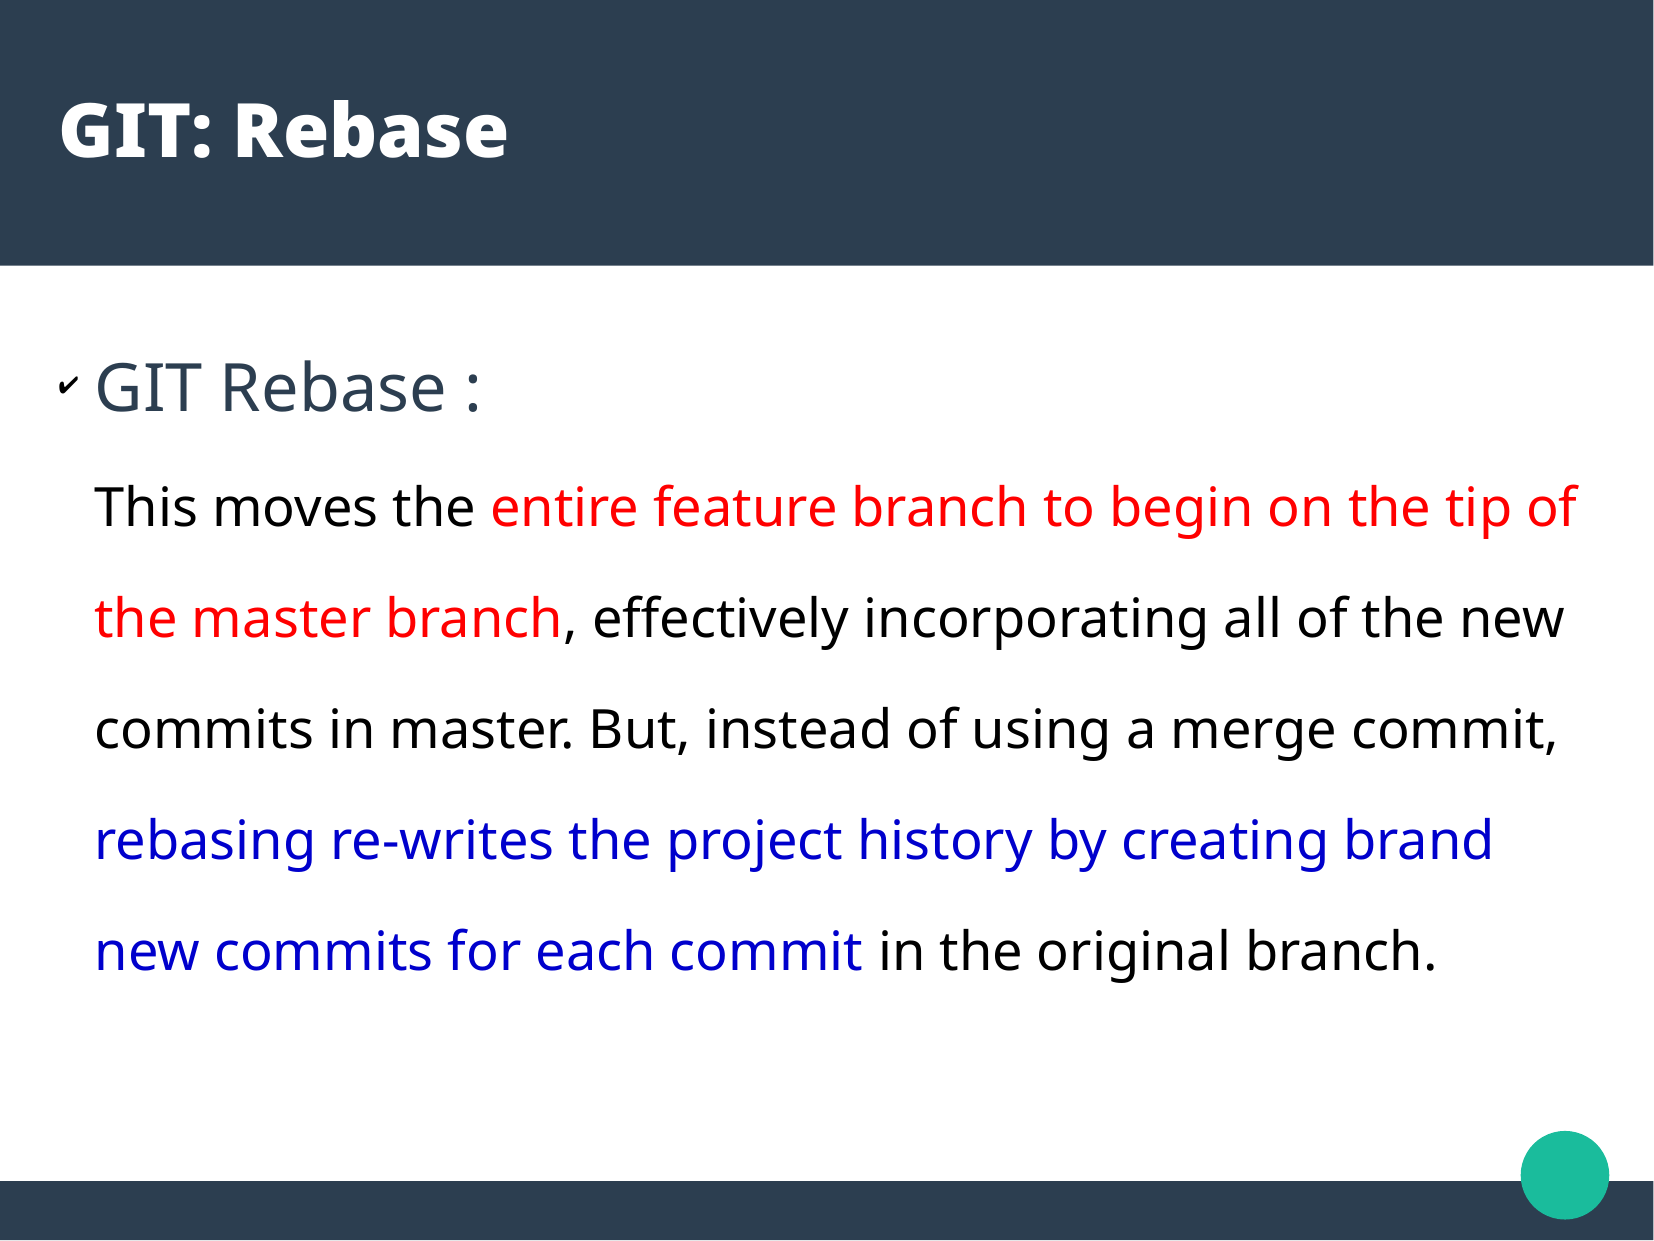

# GIT: Rebase
GIT Rebase :
This moves the entire feature branch to begin on the tip of the master branch, effectively incorporating all of the new commits in master. But, instead of using a merge commit, rebasing re-writes the project history by creating brand new commits for each commit in the original branch.